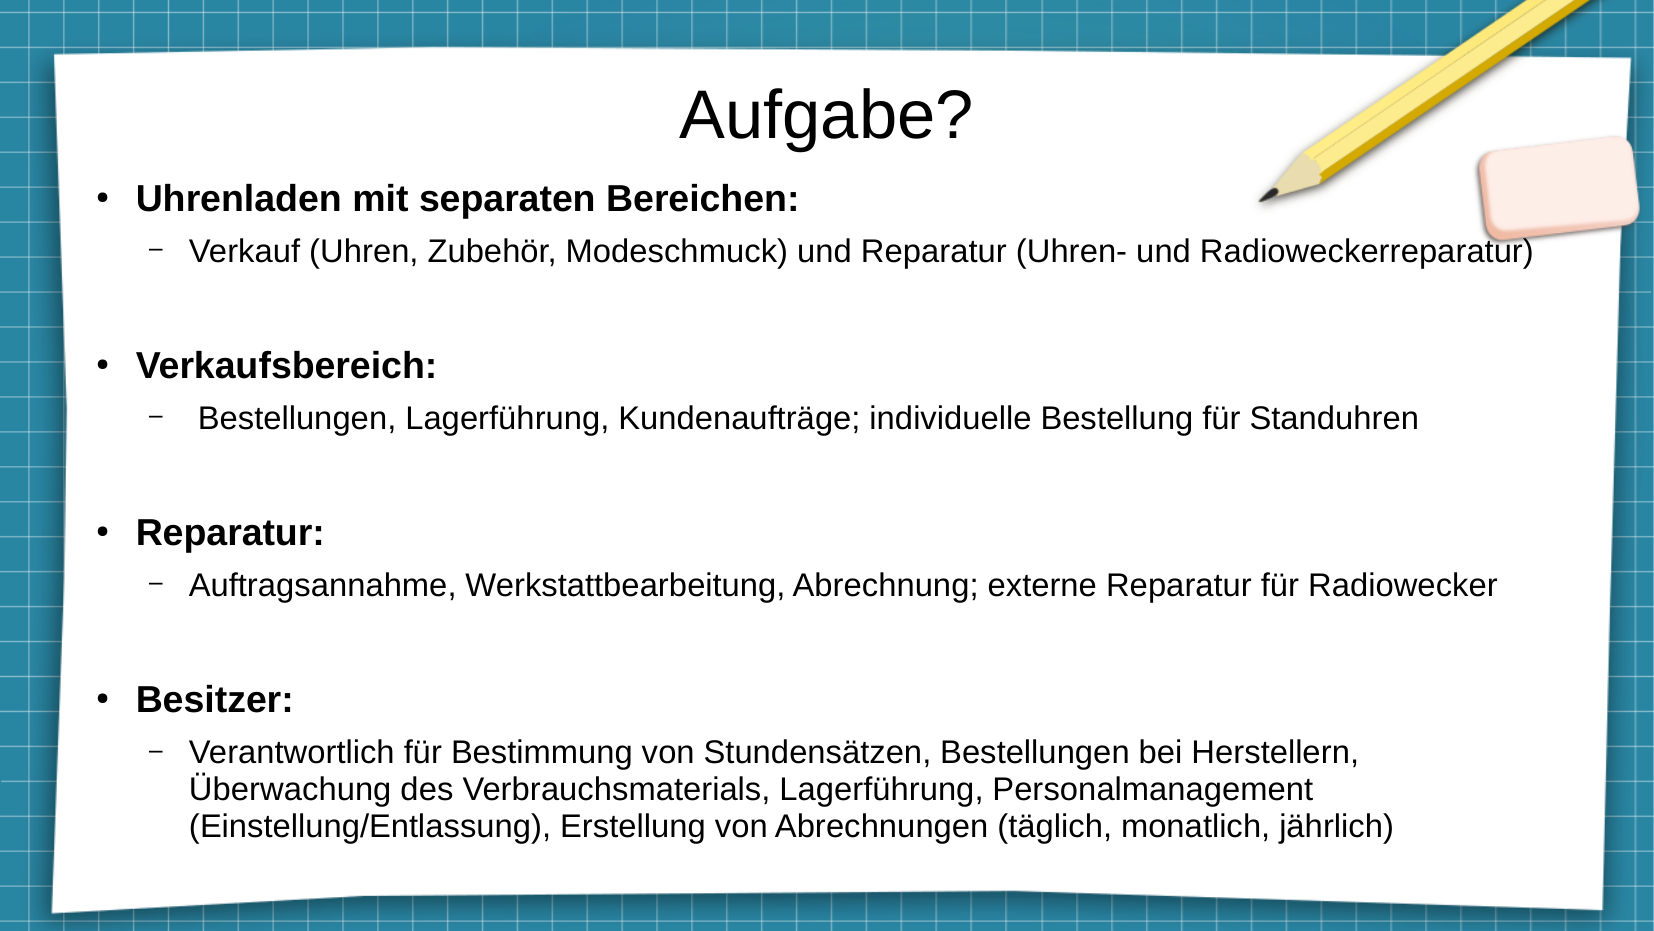

# Aufgabe?
Uhrenladen mit separaten Bereichen:
Verkauf (Uhren, Zubehör, Modeschmuck) und Reparatur (Uhren- und Radioweckerreparatur)
Verkaufsbereich:
 Bestellungen, Lagerführung, Kundenaufträge; individuelle Bestellung für Standuhren
Reparatur:
Auftragsannahme, Werkstattbearbeitung, Abrechnung; externe Reparatur für Radiowecker
Besitzer:
Verantwortlich für Bestimmung von Stundensätzen, Bestellungen bei Herstellern, Überwachung des Verbrauchsmaterials, Lagerführung, Personalmanagement (Einstellung/Entlassung), Erstellung von Abrechnungen (täglich, monatlich, jährlich)